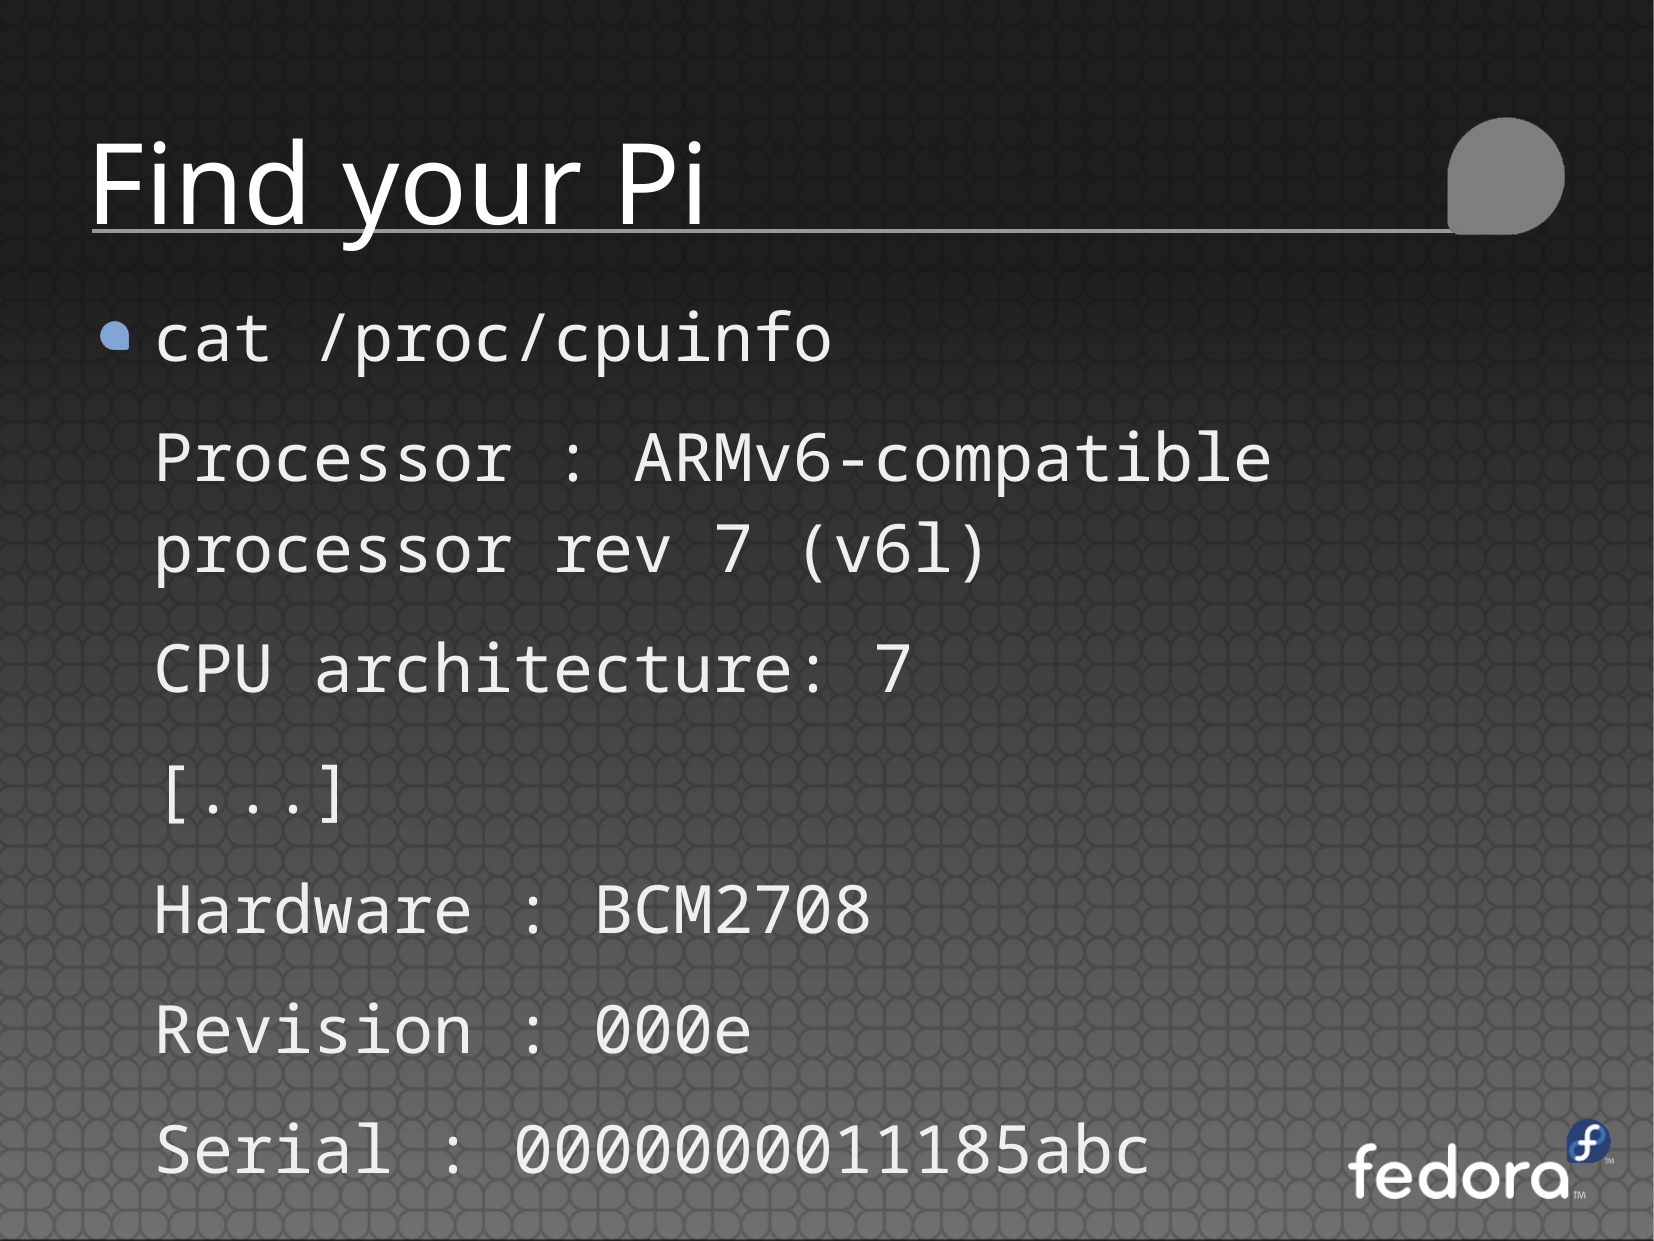

# Find your Pi
cat /proc/cpuinfo
Processor : ARMv6-compatible processor rev 7 (v6l)
CPU architecture: 7
[...]
Hardware : BCM2708
Revision : 000e
Serial : 0000000011185abc